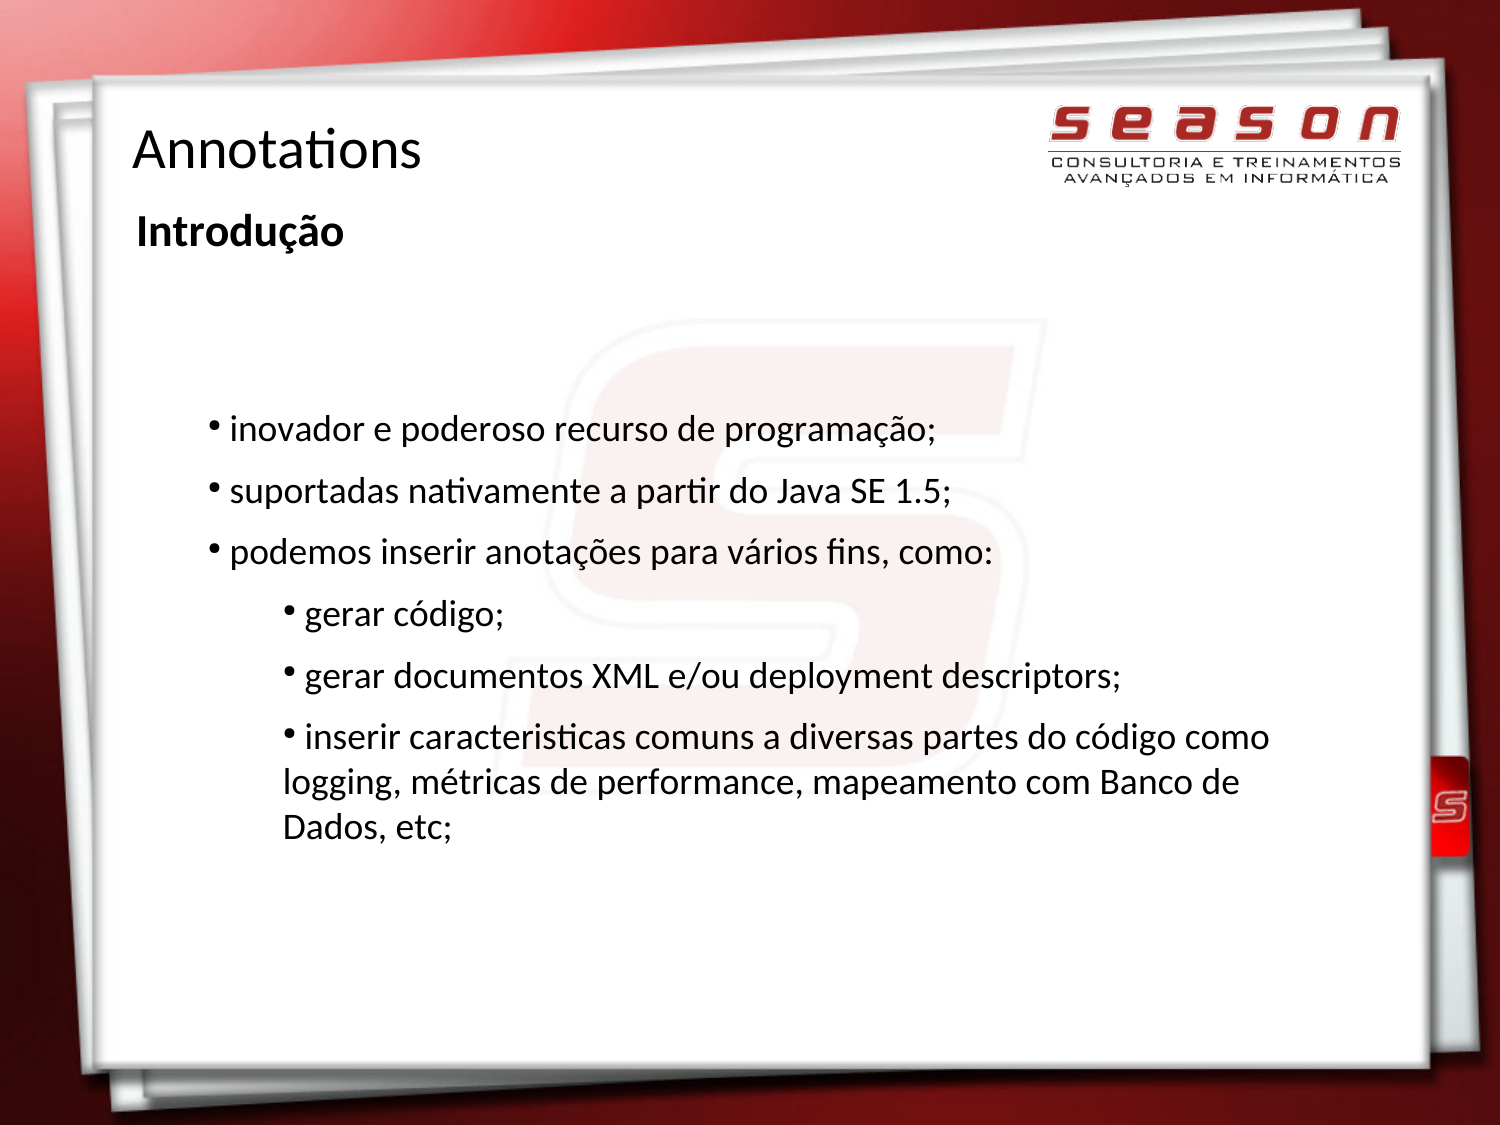

# Annotations
Introdução
 inovador e poderoso recurso de programação;
 suportadas nativamente a partir do Java SE 1.5;
 podemos inserir anotações para vários fins, como:
 gerar código;
 gerar documentos XML e/ou deployment descriptors;
 inserir caracteristicas comuns a diversas partes do código como logging, métricas de performance, mapeamento com Banco de Dados, etc;